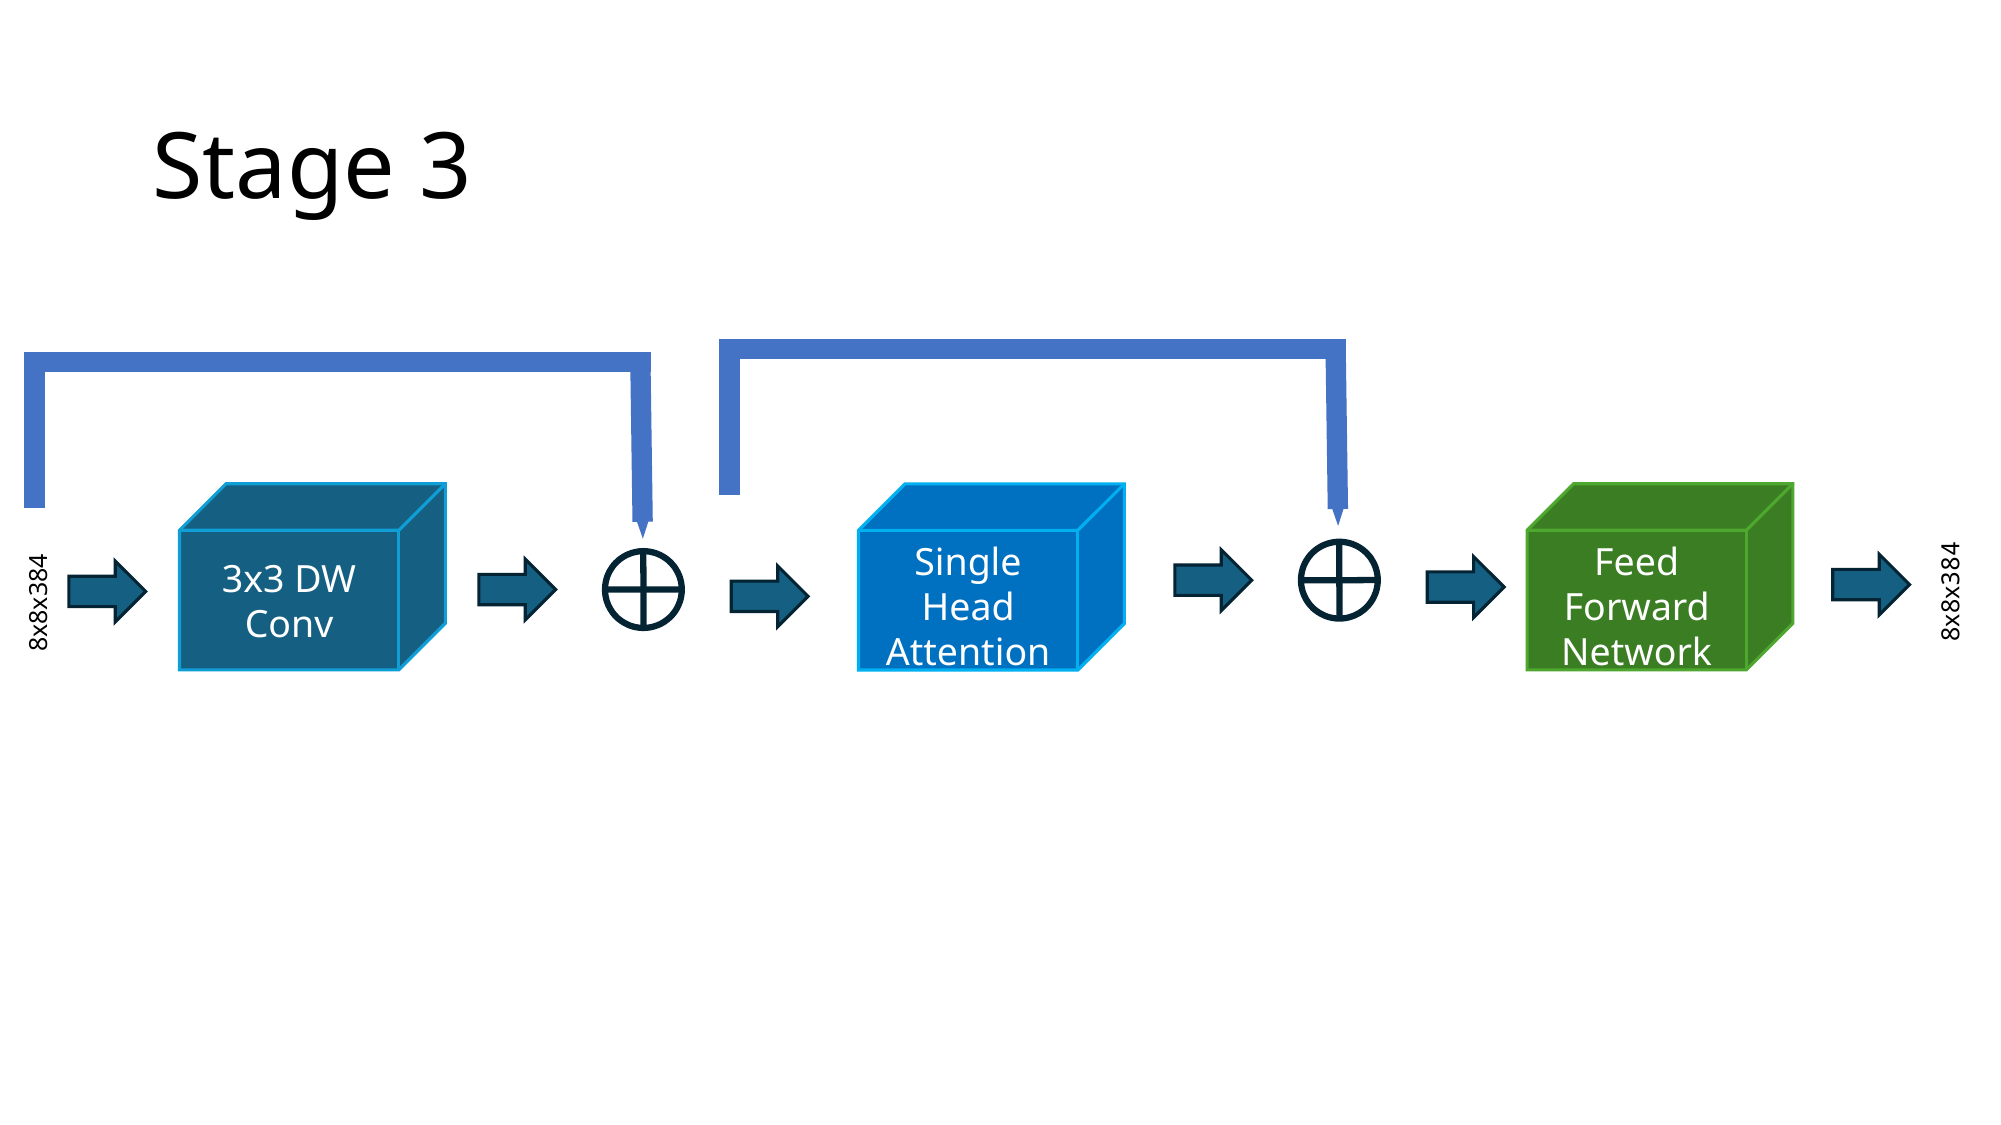

# Stage 3
3x3 DW Conv
Feed Forward Network
Single Head Attention
8x8x384
8x8x384